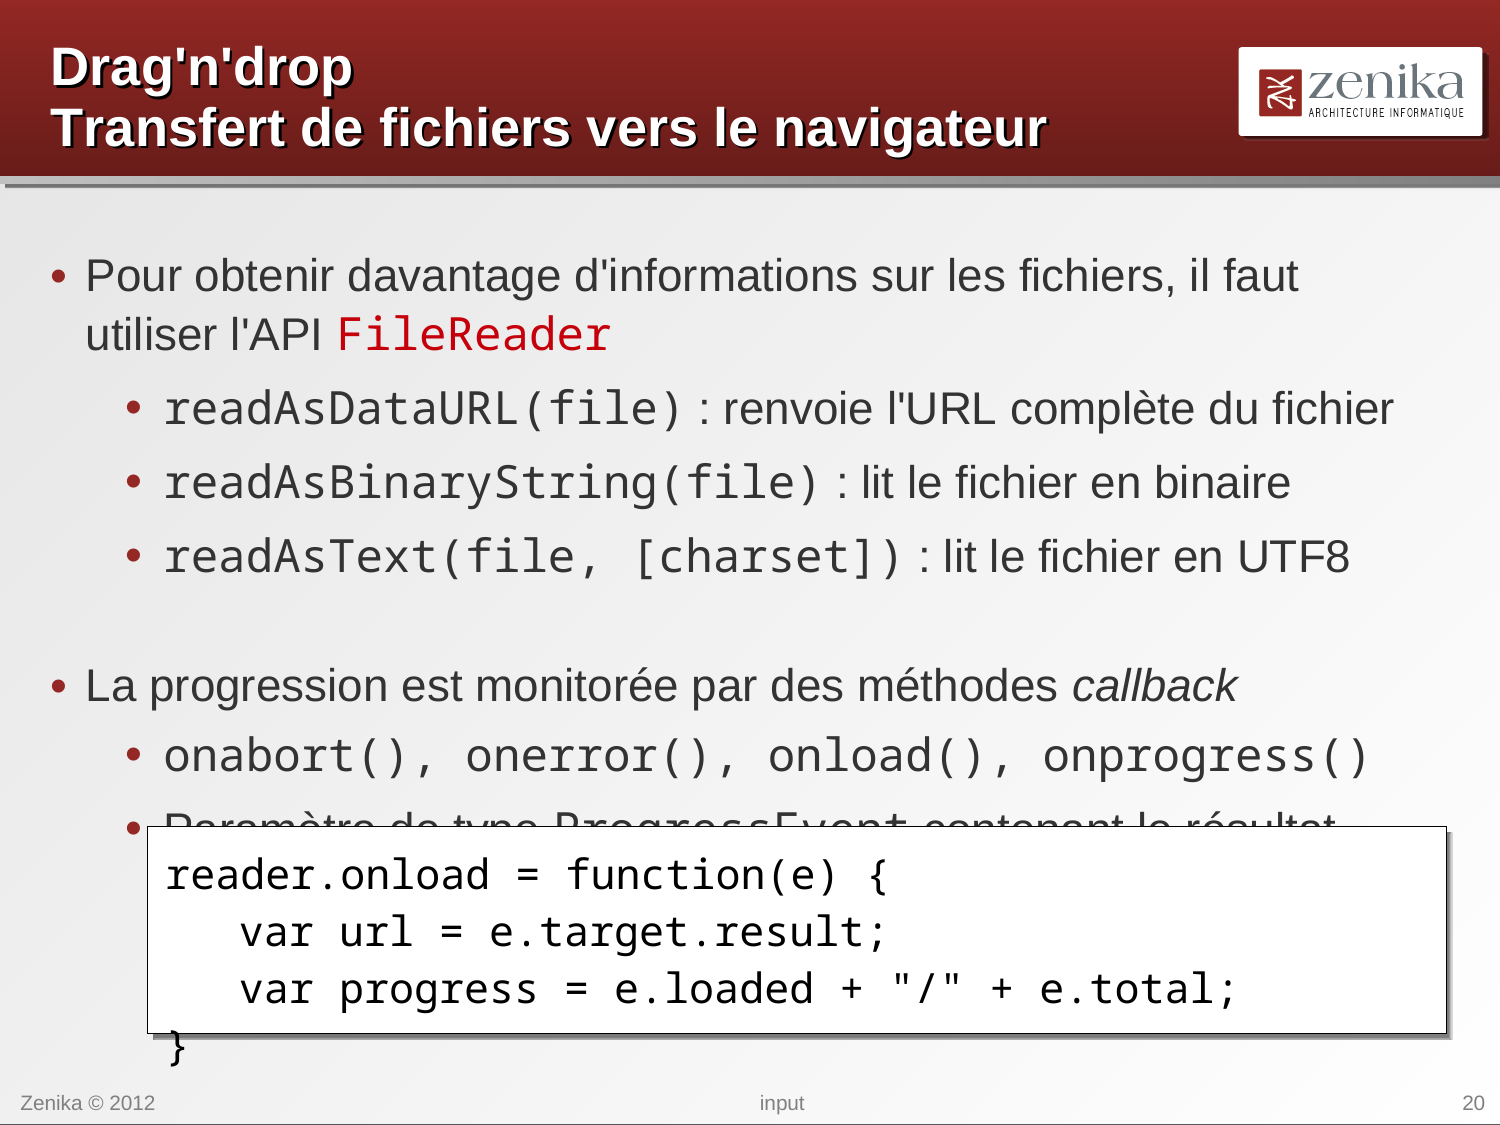

# Drag'n'drop Transfert de fichiers vers le navigateur
Pour obtenir davantage d'informations sur les fichiers, il faut utiliser l'API FileReader
readAsDataURL(file) : renvoie l'URL complète du fichier
readAsBinaryString(file) : lit le fichier en binaire
readAsText(file, [charset]) : lit le fichier en UTF8
La progression est monitorée par des méthodes callback
onabort(), onerror(), onload(), onprogress()
Paramètre de type ProgressEvent contenant le résultat
reader.onload = function(e) {
	var url = e.target.result;
	var progress = e.loaded + "/" + e.total;
}